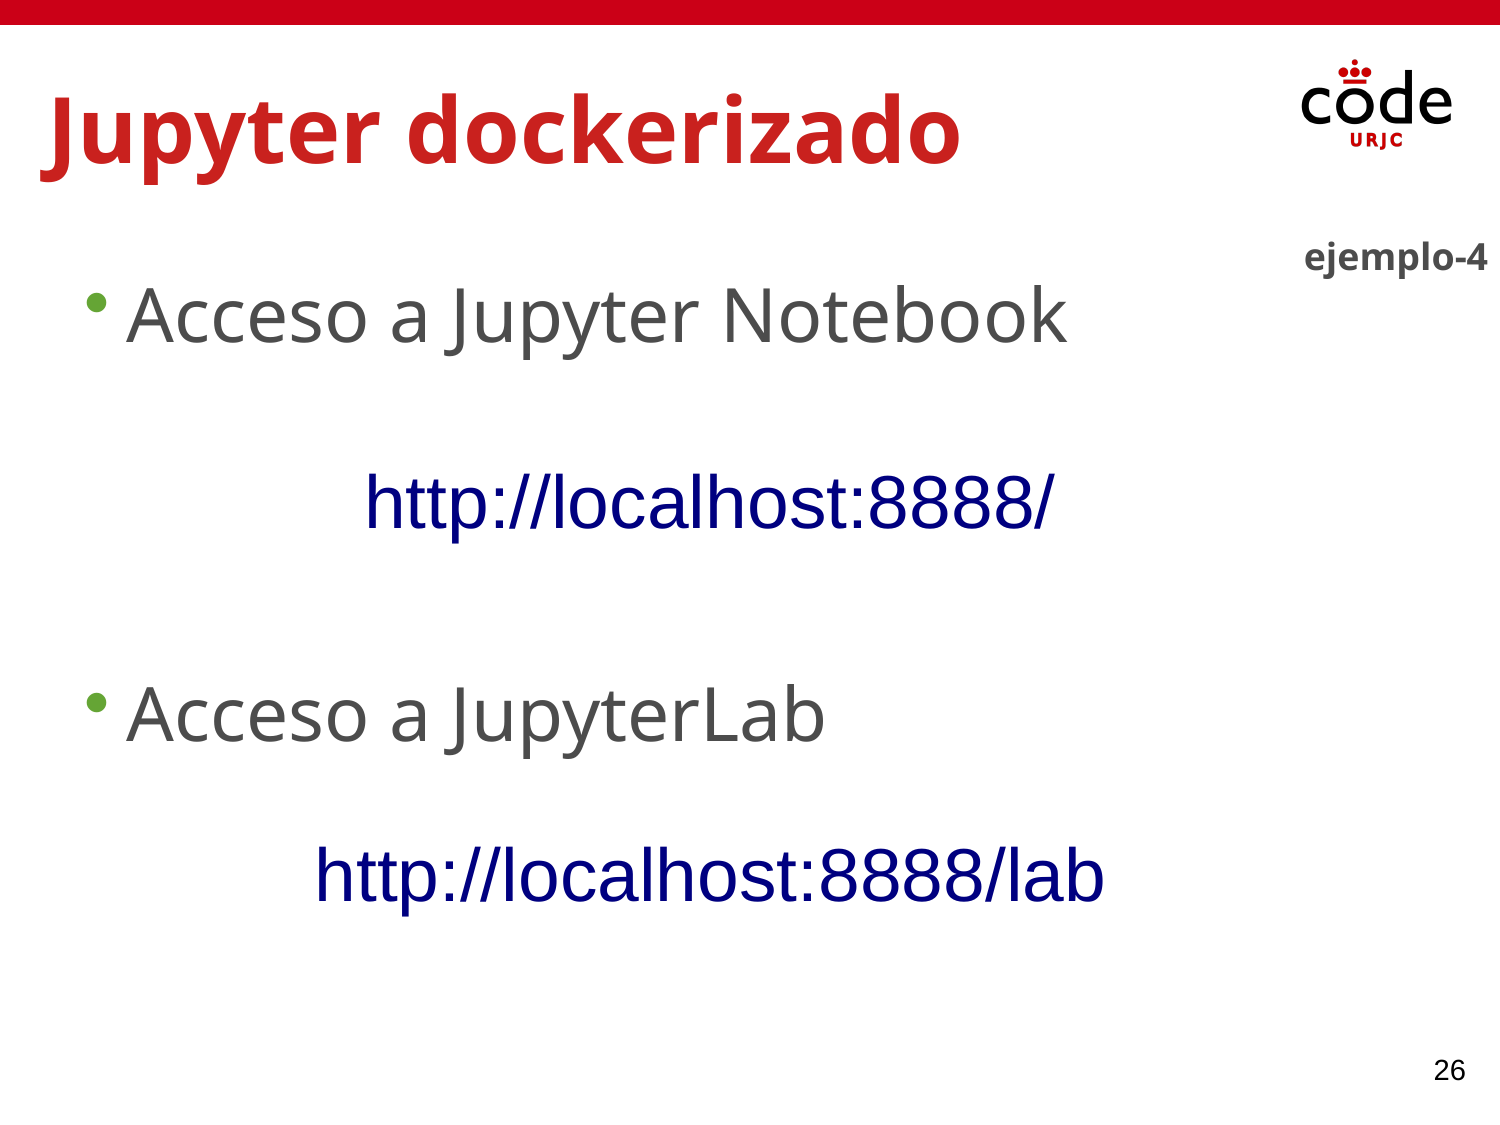

# Jupyter dockerizado
ejemplo-4
Acceso a Jupyter Notebook
Acceso a JupyterLab
http://localhost:8888/
http://localhost:8888/lab